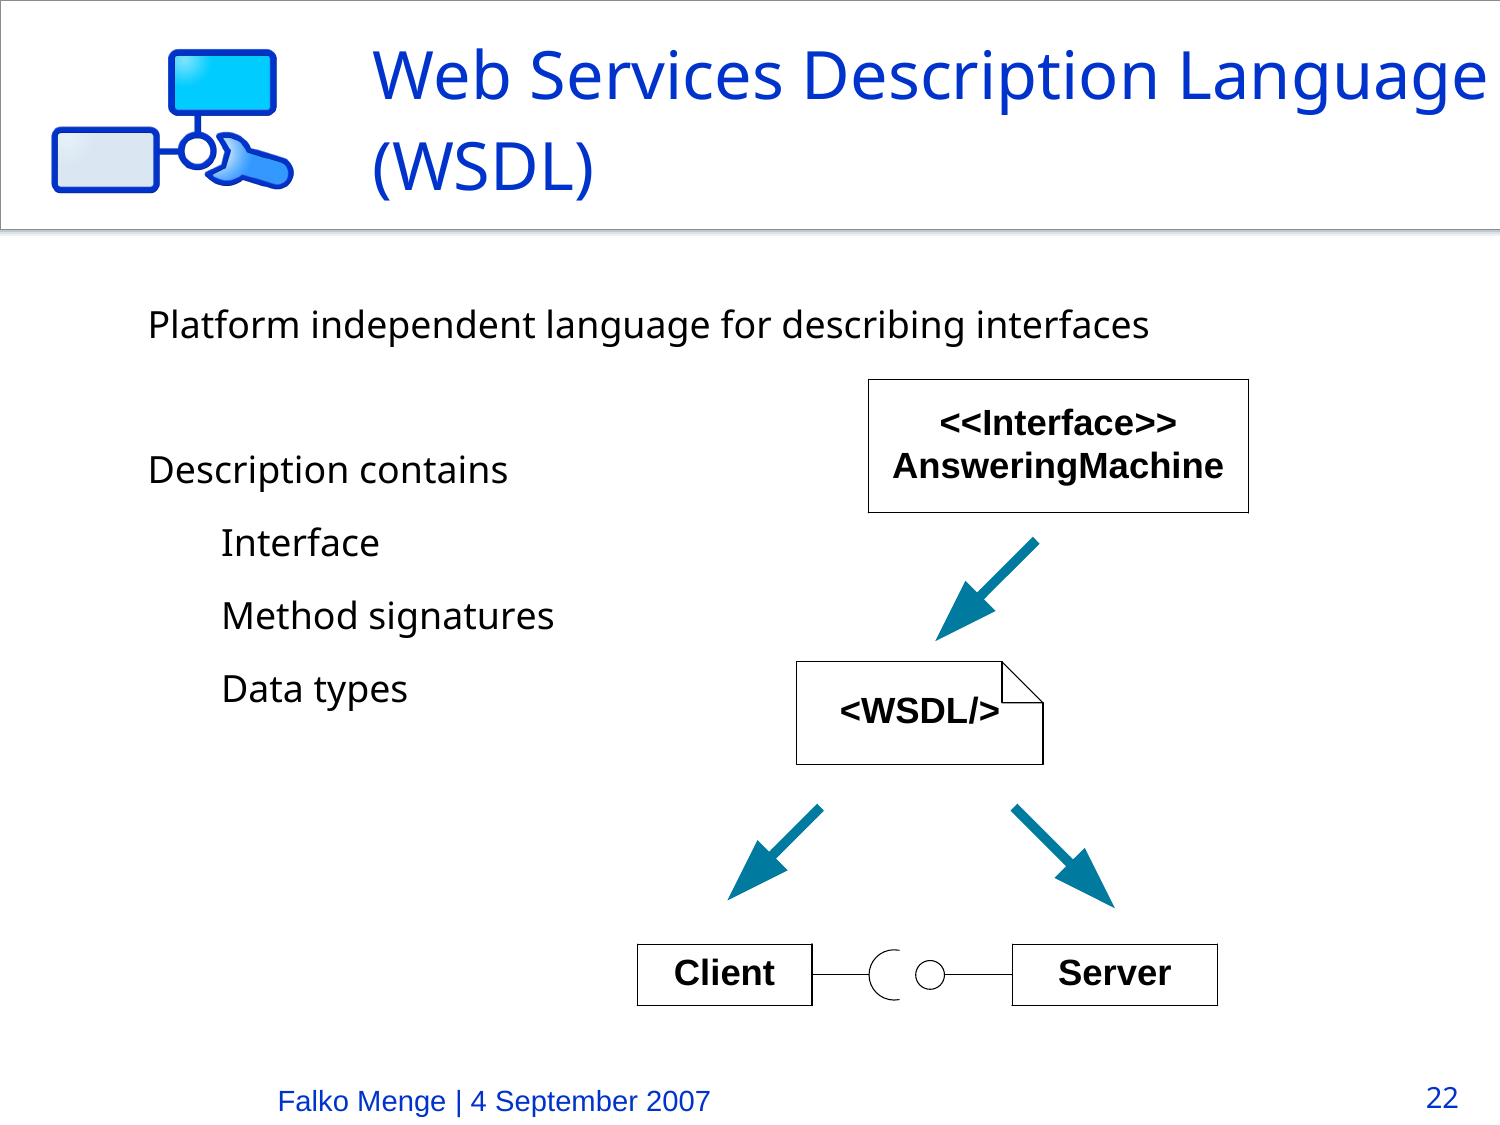

# Web Services Description Language (WSDL)
Platform independent language for describing interfaces
Description contains
Interface
Method signatures
Data types
Falko Menge
22